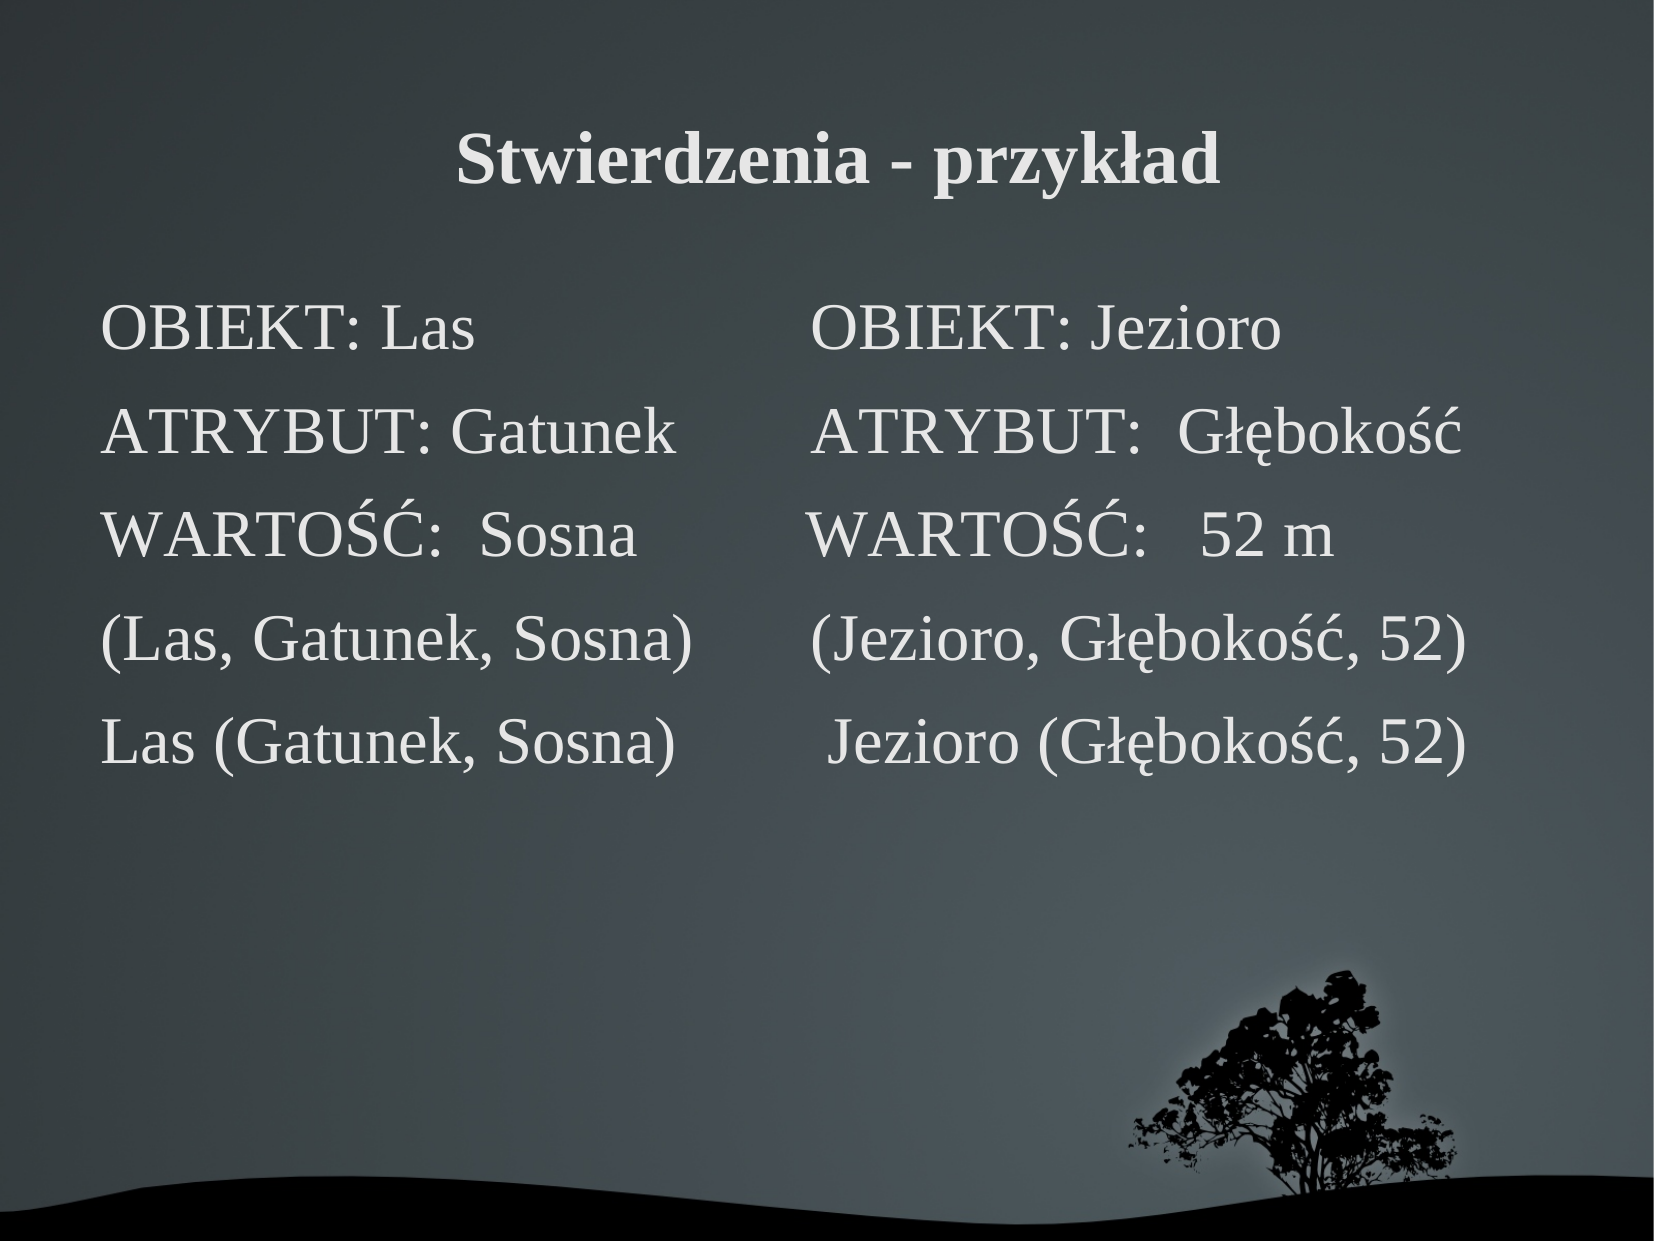

# Stwierdzenia - przykład
OBIEKT: Las OBIEKT: Jezioro
ATRYBUT: Gatunek ATRYBUT: Głębokość
WARTOŚĆ: Sosna WARTOŚĆ: 52 m
(Las, Gatunek, Sosna) (Jezioro, Głębokość, 52)
Las (Gatunek, Sosna) Jezioro (Głębokość, 52)